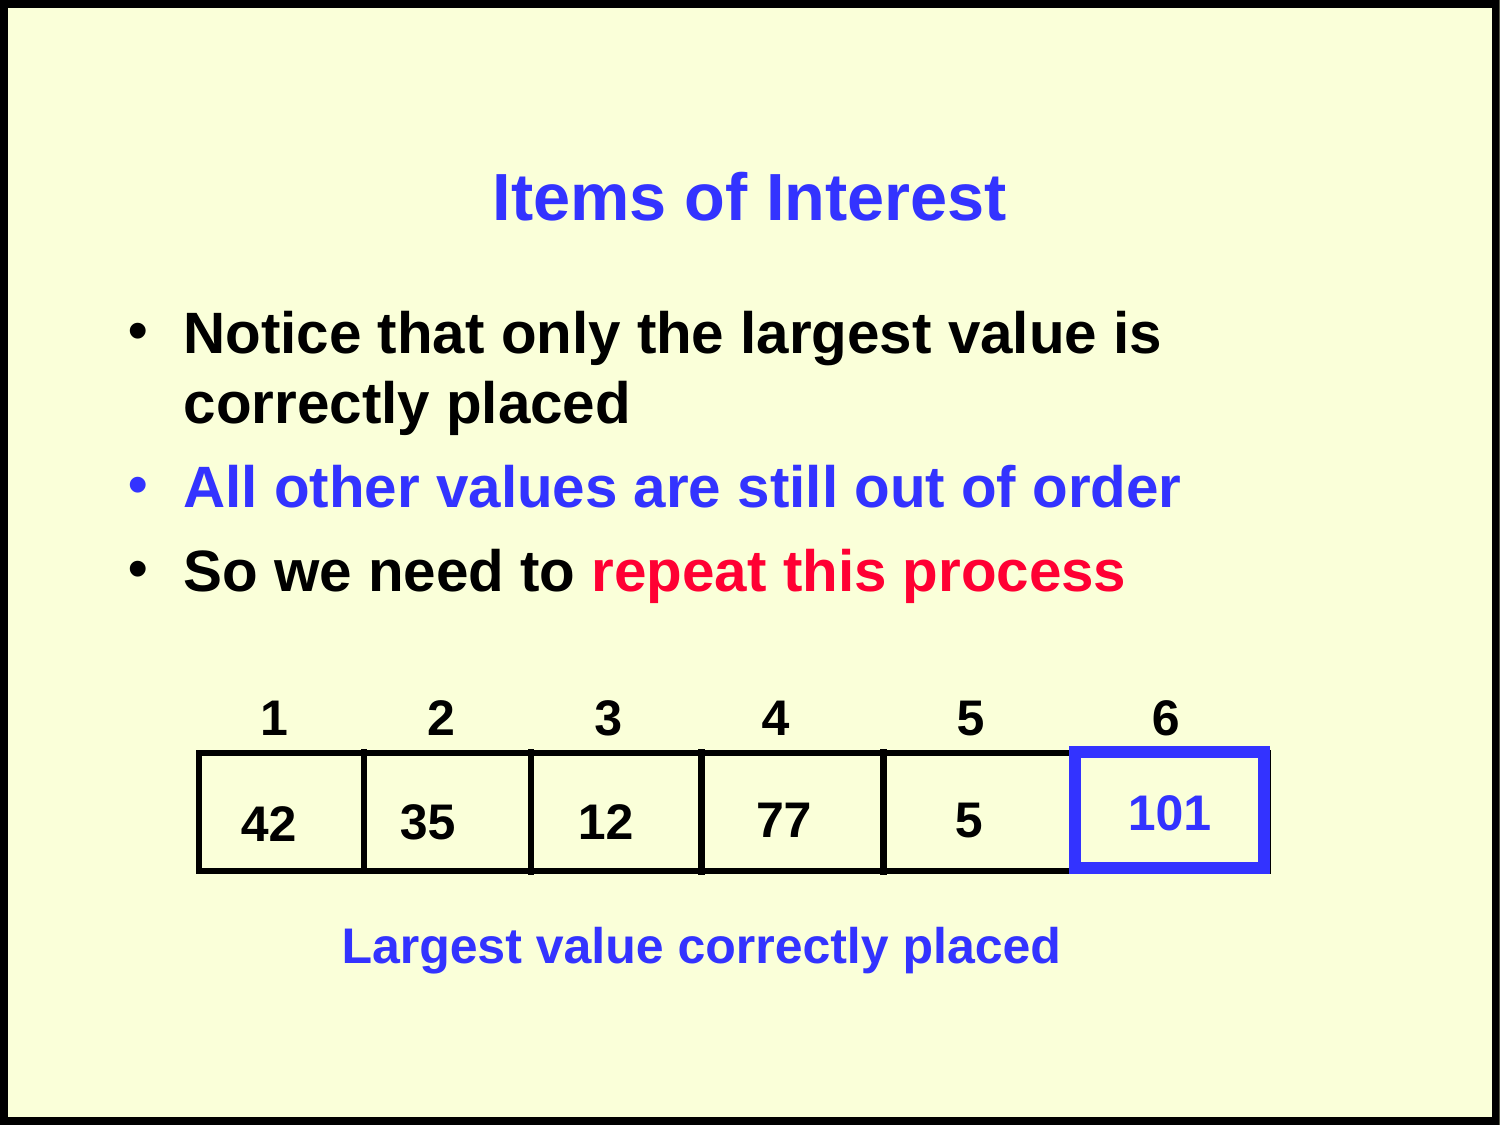

# Items of Interest
Notice that only the largest value is correctly placed
All other values are still out of order
So we need to repeat this process
1 2 3 4 5 6
101
 5
77
35
12
42
Largest value correctly placed